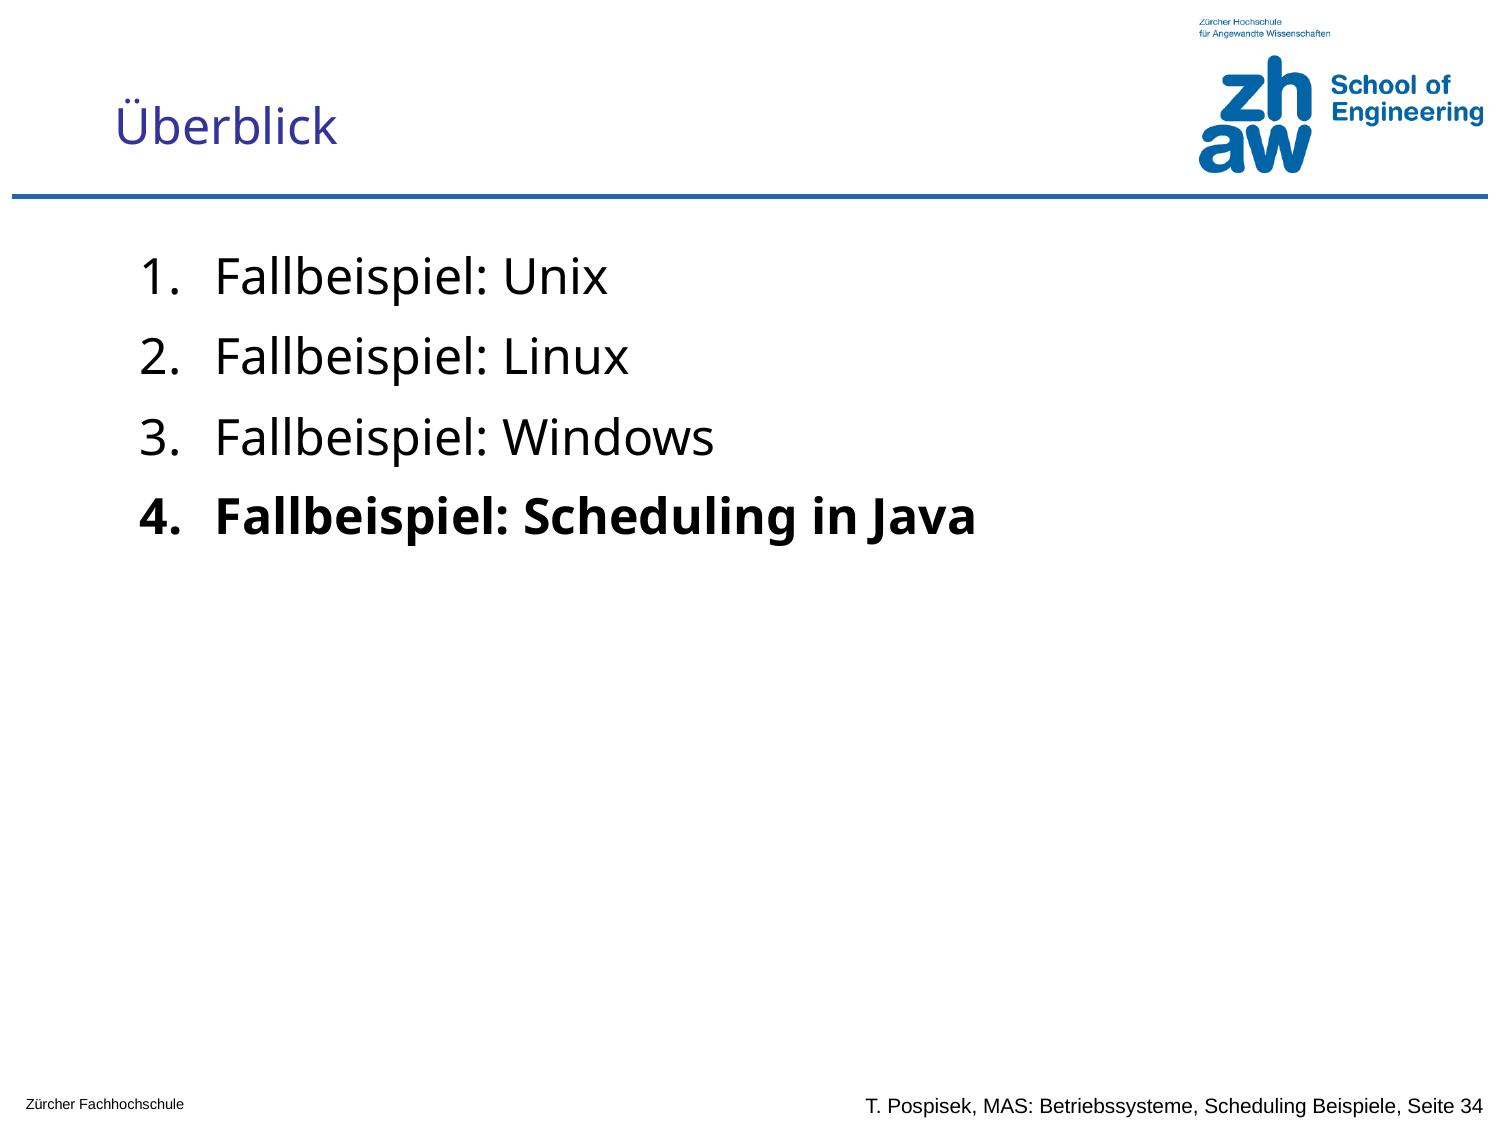

# Überblick
Fallbeispiel: Unix
Fallbeispiel: Linux
Fallbeispiel: Windows
Fallbeispiel: Scheduling in Java